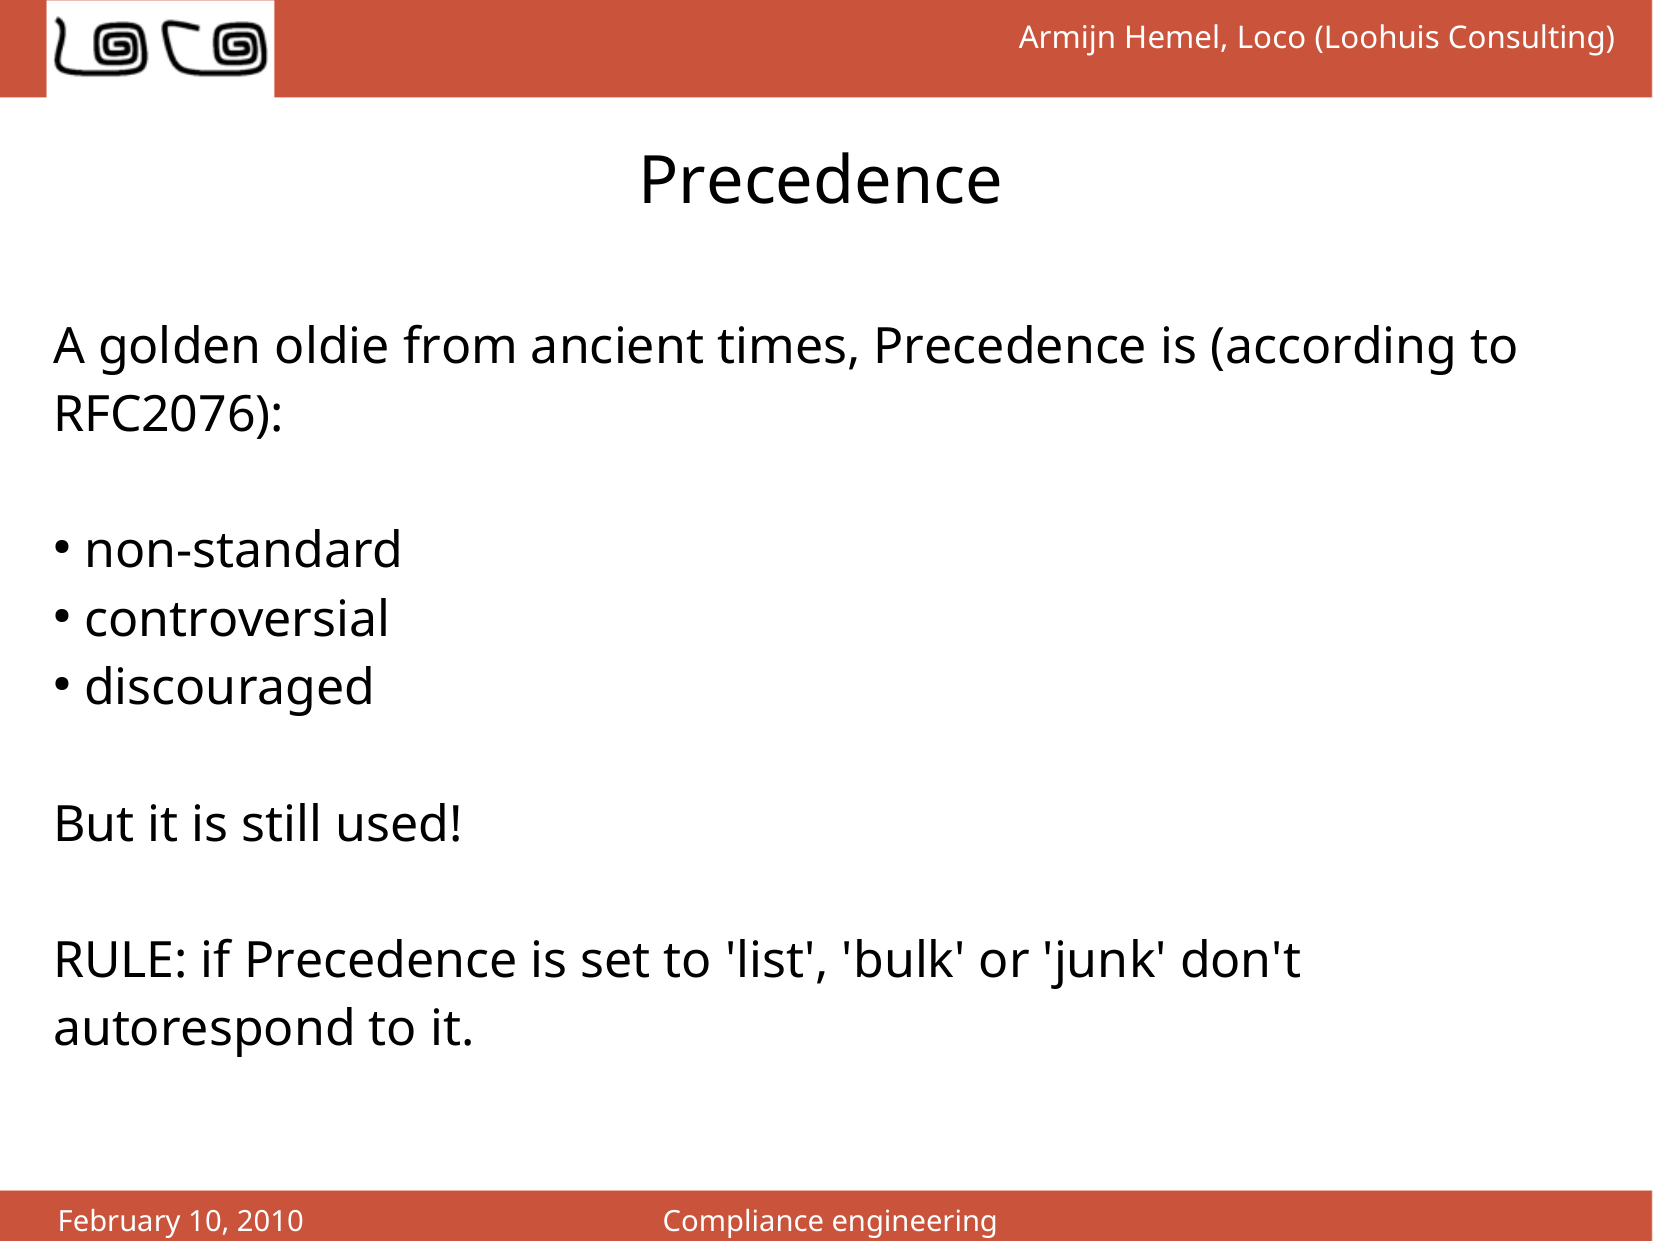

# Precedence
A golden oldie from ancient times, Precedence is (according to RFC2076):
 non-standard
 controversial
 discouraged
But it is still used!
RULE: if Precedence is set to 'list', 'bulk' or 'junk' don't autorespond to it.
Comet: practical solution or crutch?